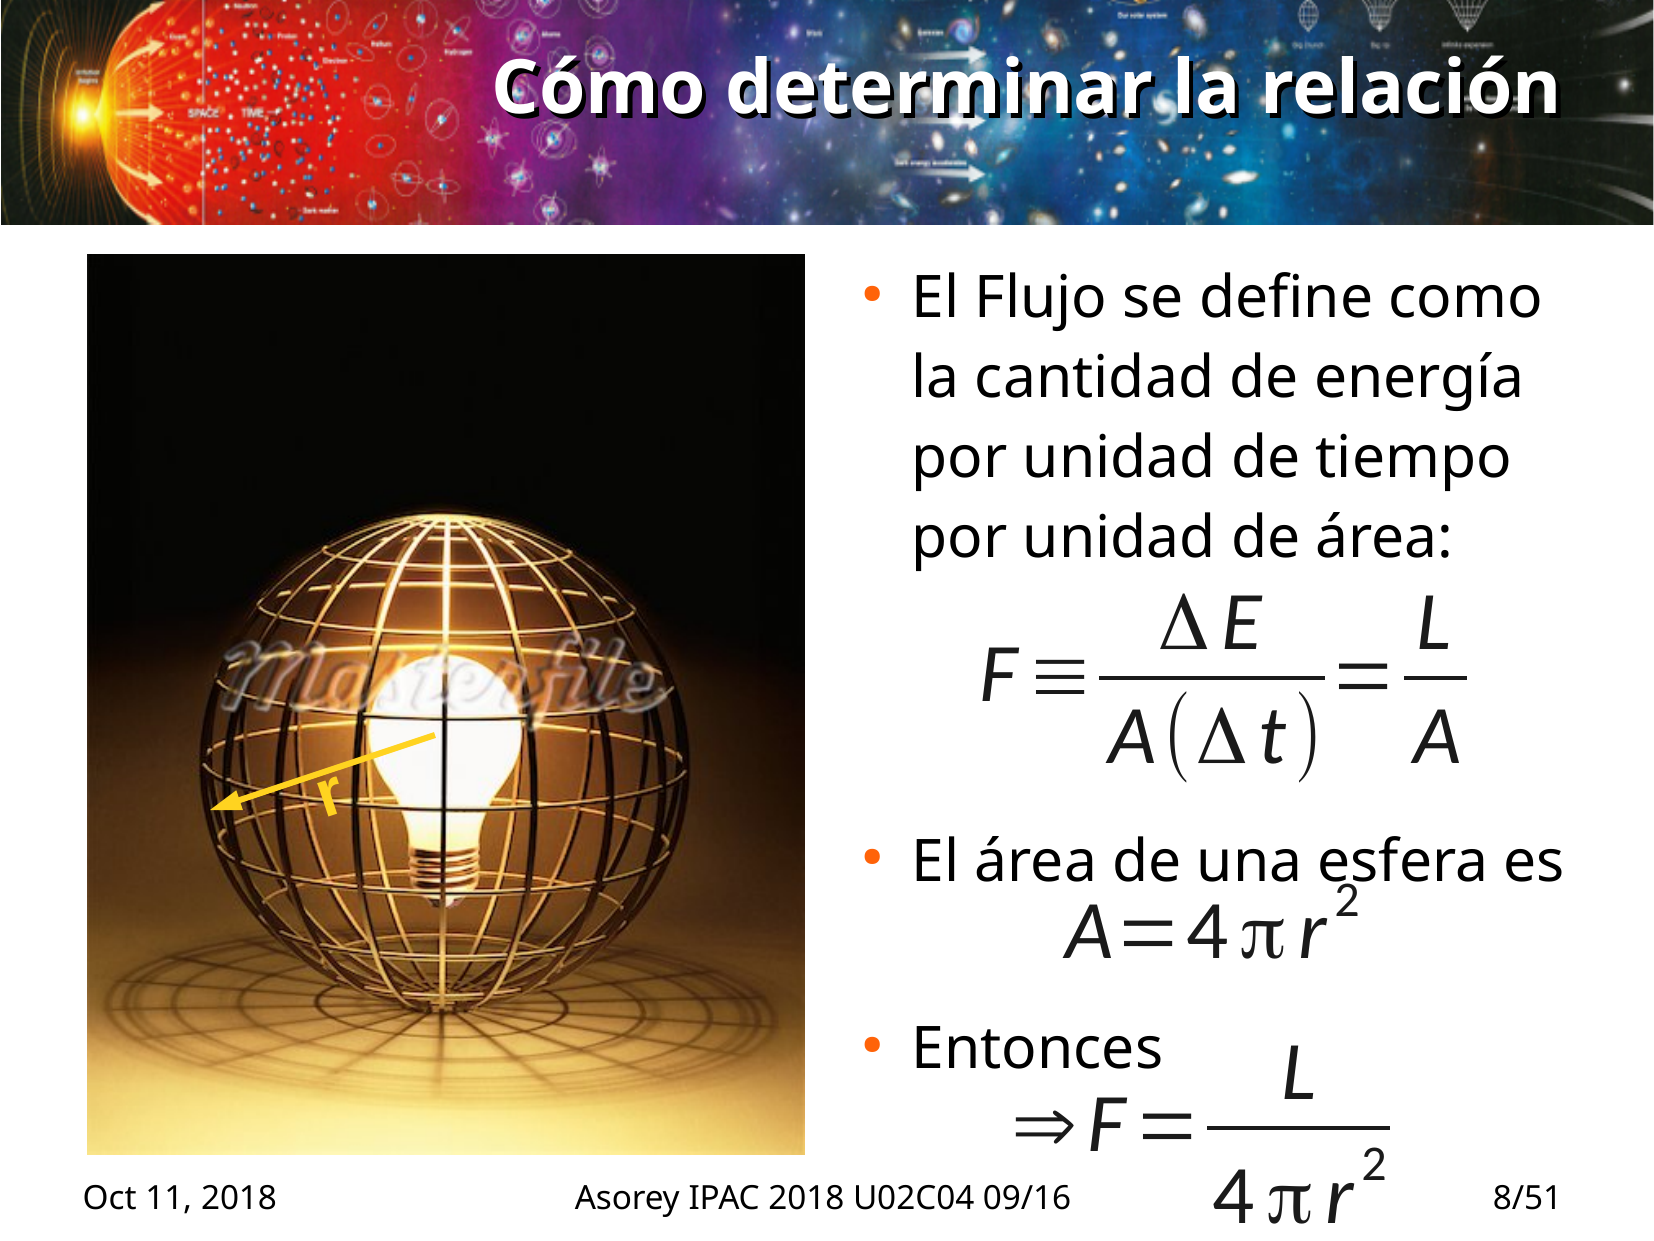

# Cómo determinar la relación
El Flujo se define como la cantidad de energía por unidad de tiempo por unidad de área:
El área de una esfera es
Entonces
r
Oct 11, 2018
Asorey IPAC 2018 U02C04 09/16
8